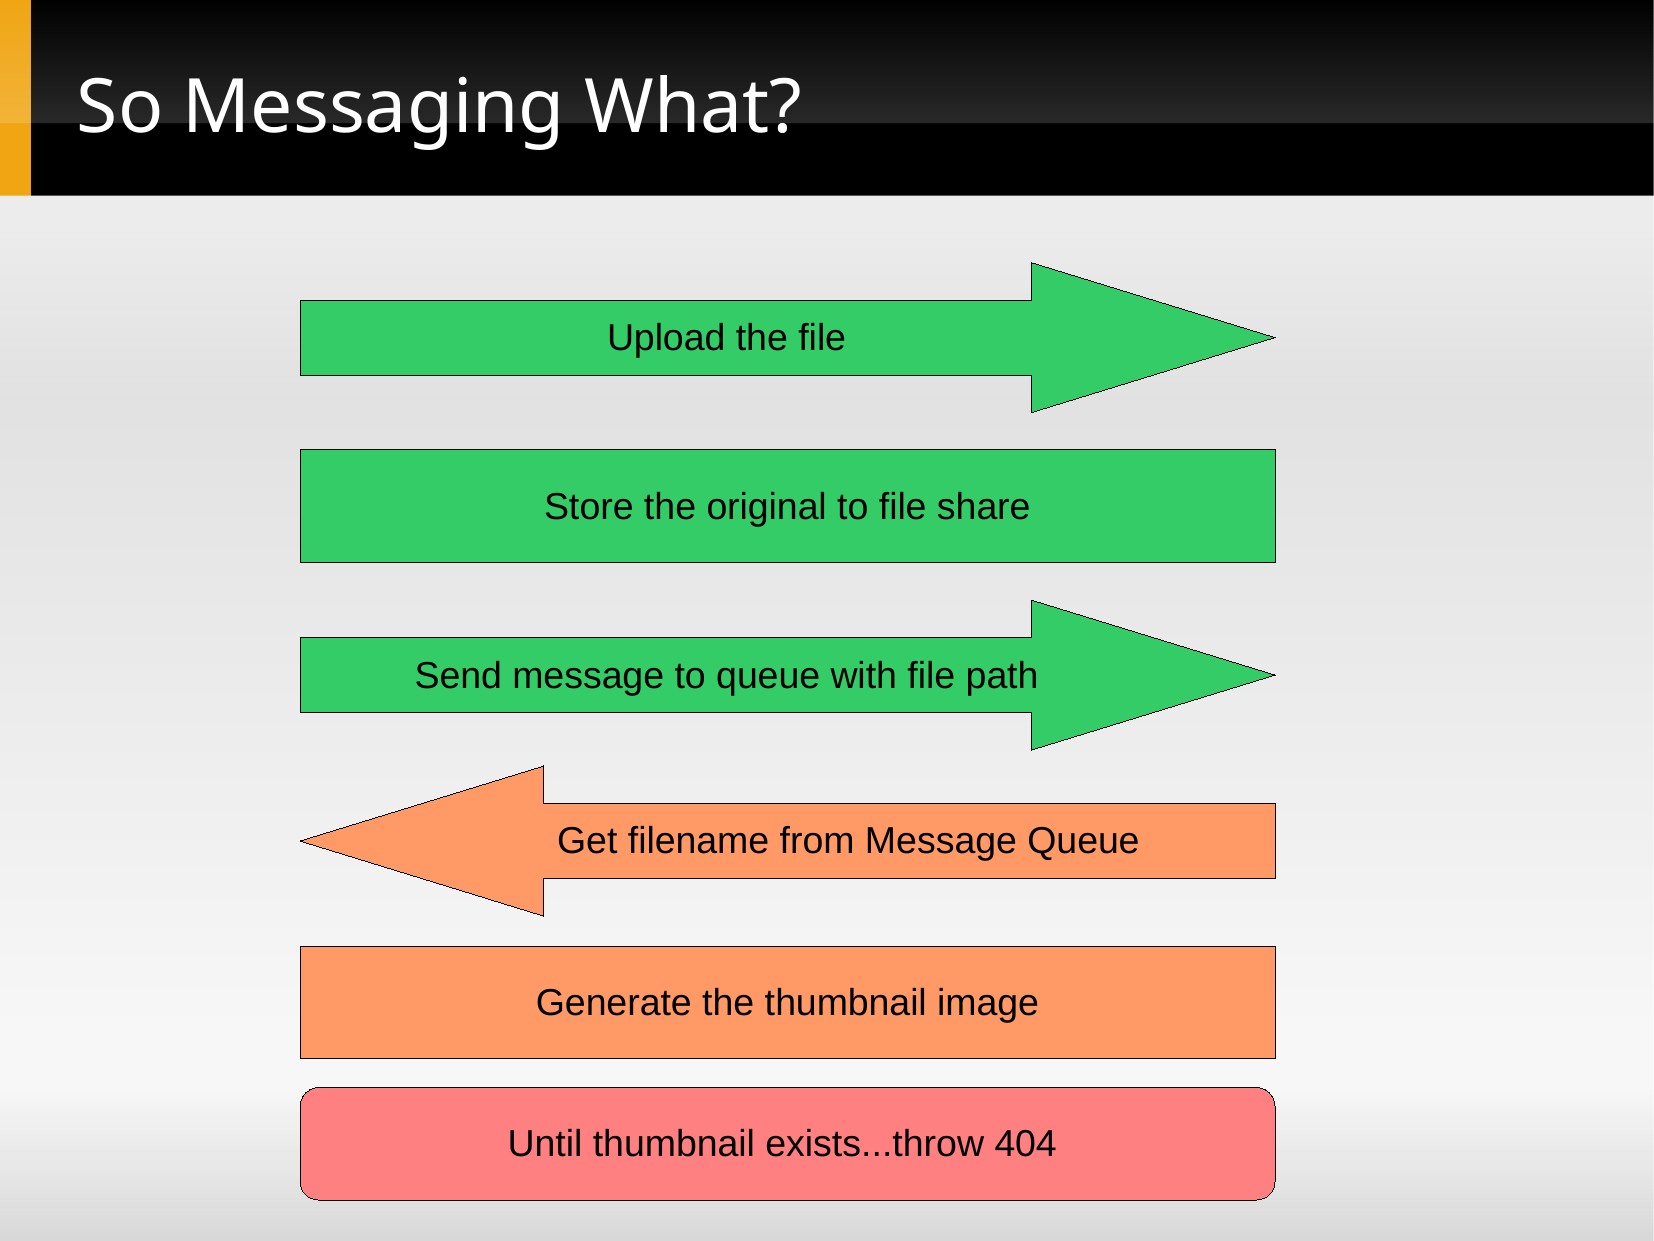

# So Messaging What?
Upload the file
Store the original to file share
Send message to queue with file path
Get filename from Message Queue
Generate the thumbnail image
Until thumbnail exists...throw 404